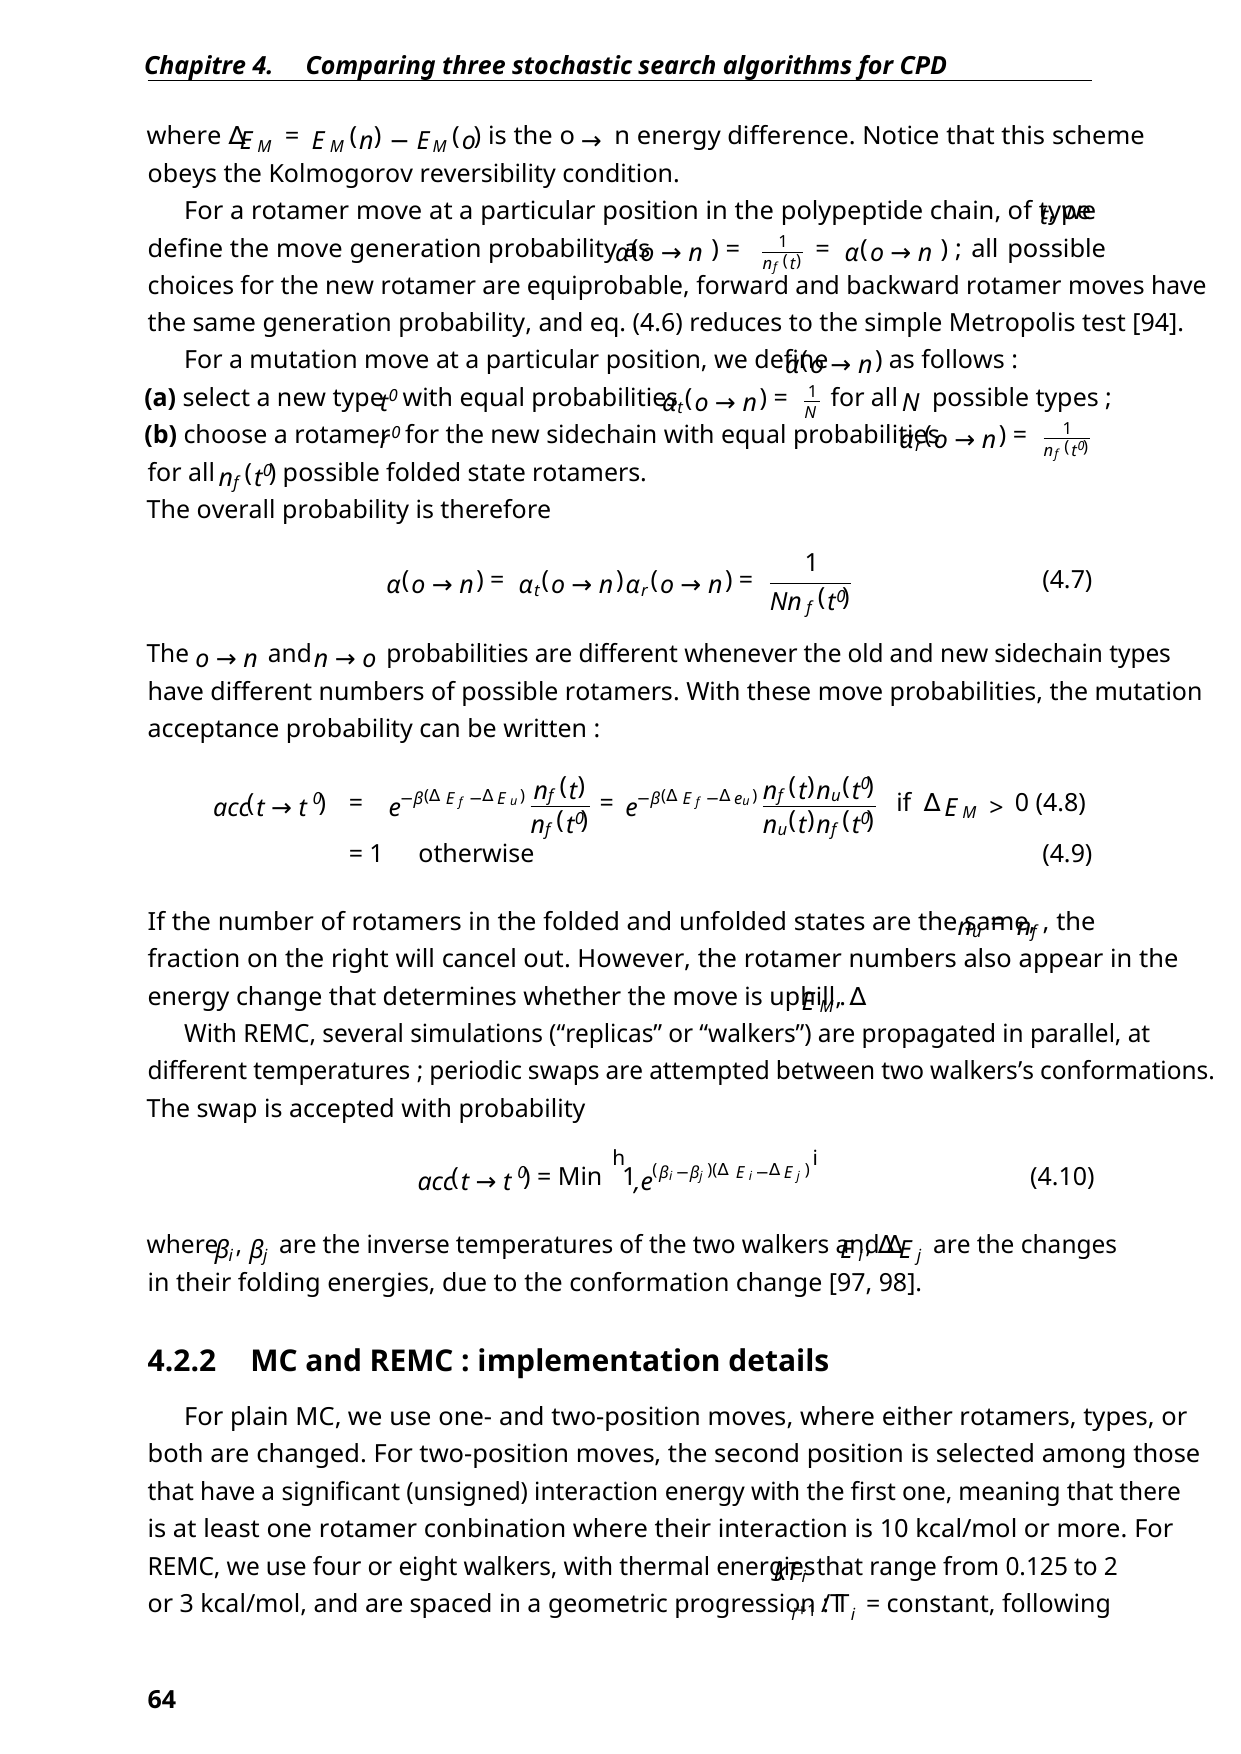

Chapitre 4.
Comparing three stochastic search algorithms for CPD
where ∆
=
(
)
(
) is the o
n energy difference. Notice that this scheme
E
E
n
− E
o
→
M
M
M
obeys the Kolmogorov reversibility condition.
For a rotamer move at a particular position in the polypeptide chain, of type
, we
t
1
define the move generation probability as
(
) =
=
(
) ;
all
possible
α
o → n
α
o → n
(
)
n
t
f
choices for the new rotamer are equiprobable, forward and backward rotamer moves have
the same generation probability, and eq. (4.6) reduces to the simple Metropolis test [94].
For a mutation move at a particular position, we define
(
) as follows :
α
o → n
1
(a) select a new type
with equal probabilities
(
) =
for all
possible types ;
0
t
α
o → n
N
t
N
1
(b) choose a rotamer
for the new sidechain with equal probabilities
(
) =
0
r
α
o → n
r
(
)
0
n
t
f
for all
(
) possible folded state rotamers.
0
n
t
f
The overall probability is therefore
1
(
) =
(
)
(
) =
(4.7)
α
o → n
α
o → n
α
o → n
t
r
(
)
Nn
t
0
f
The
and
probabilities are different whenever the old and new sidechain types
o → n
n → o
have different numbers of possible rotamers. With these move probabilities, the mutation
acceptance probability can be written :
(
)
(
)
(
)
0
n
t
n
t
n
t
(∆
∆
)
(∆
∆
)
f
f
u
(
)
=
=
if
∆
0 (4.8)
0
−β
E
−
E
−β
E
−
e
acc
t → t
e
e
E
>
u
u
f
f
M
(
)
(
)
(
)
n
t
n
t
n
t
0
0
f
u
f
= 1
otherwise
(4.9)
If the number of rotamers in the folded and unfolded states are the same,
=
, the
n
n
u
f
fraction on the right will cancel out. However, the rotamer numbers also appear in the
energy change that determines whether the move is uphill, ∆
.
E
M
With REMC, several simulations (“replicas” or “walkers”) are propagated in parallel, at
different temperatures ; periodic swaps are attempted between two walkers’s conformations.
The swap is accepted with probability
h
i
(
)(∆
∆
)
(
) = Min
1
(4.10)
0
β
−β
E
−
E
acc
t → t
,e
i
j
i
j
where
,
are the inverse temperatures of the two walkers and ∆
, ∆
are the changes
β
β
E
E
i
j
i
j
in their folding energies, due to the conformation change [97, 98].
4.2.2
MC and REMC : implementation details
For plain MC, we use one- and two-position moves, where either rotamers, types, or
both are changed. For two-position moves, the second position is selected among those
that have a significant (unsigned) interaction energy with the first one, meaning that there
is at least one rotamer conbination where their interaction is 10 kcal/mol or more. For
REMC, we use four or eight walkers, with thermal energies
that range from 0.125 to 2
kT
i
or 3 kcal/mol, and are spaced in a geometric progression : T
/T
= constant, following
+1
i
i
64